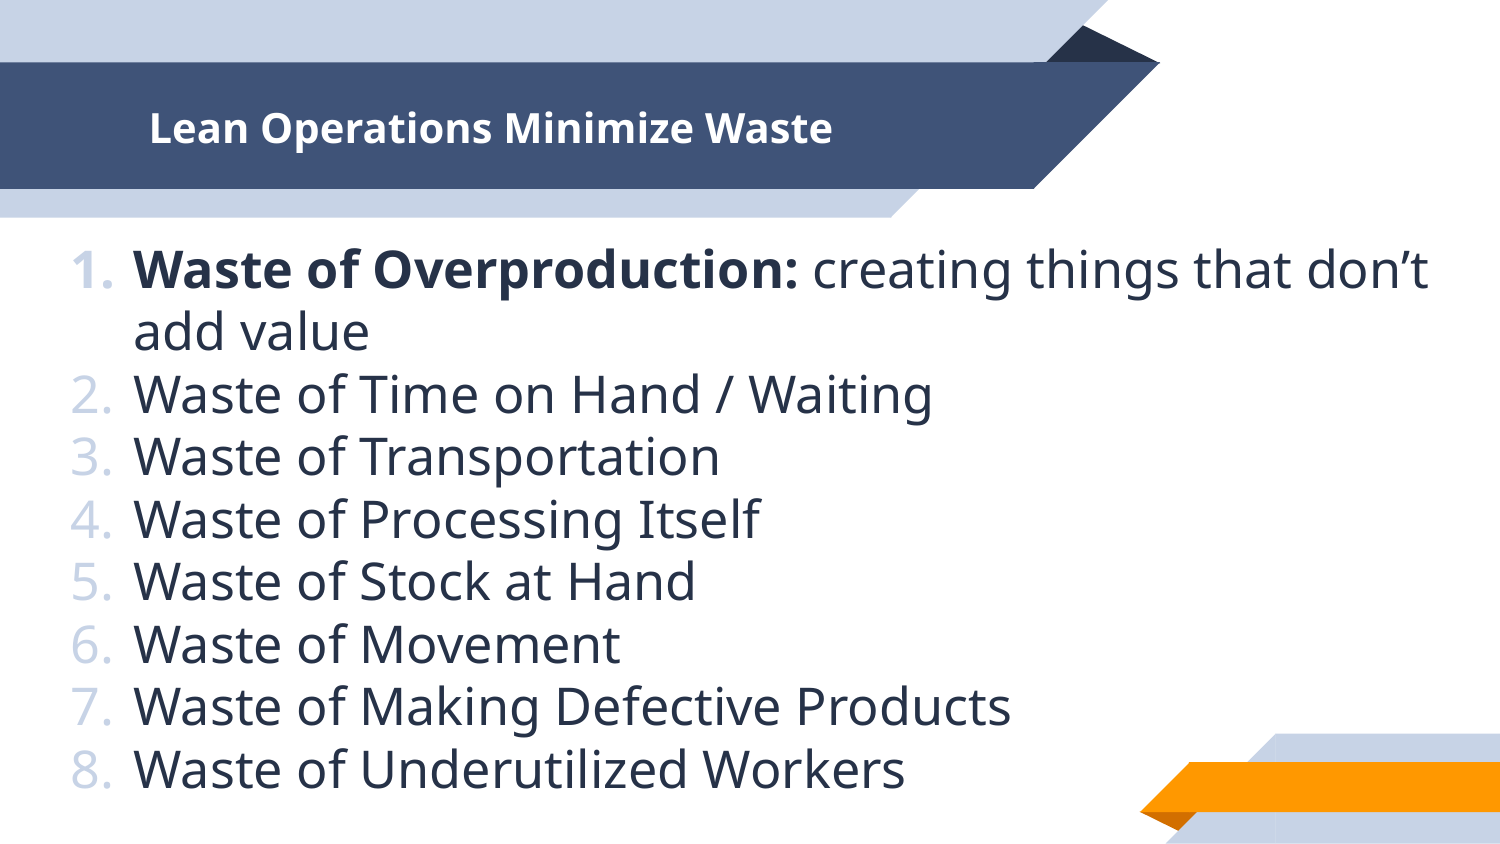

# Lean Operations Minimize Waste
Waste of Overproduction: creating things that don’t add value
Waste of Time on Hand / Waiting
Waste of Transportation
Waste of Processing Itself
Waste of Stock at Hand
Waste of Movement
Waste of Making Defective Products
Waste of Underutilized Workers